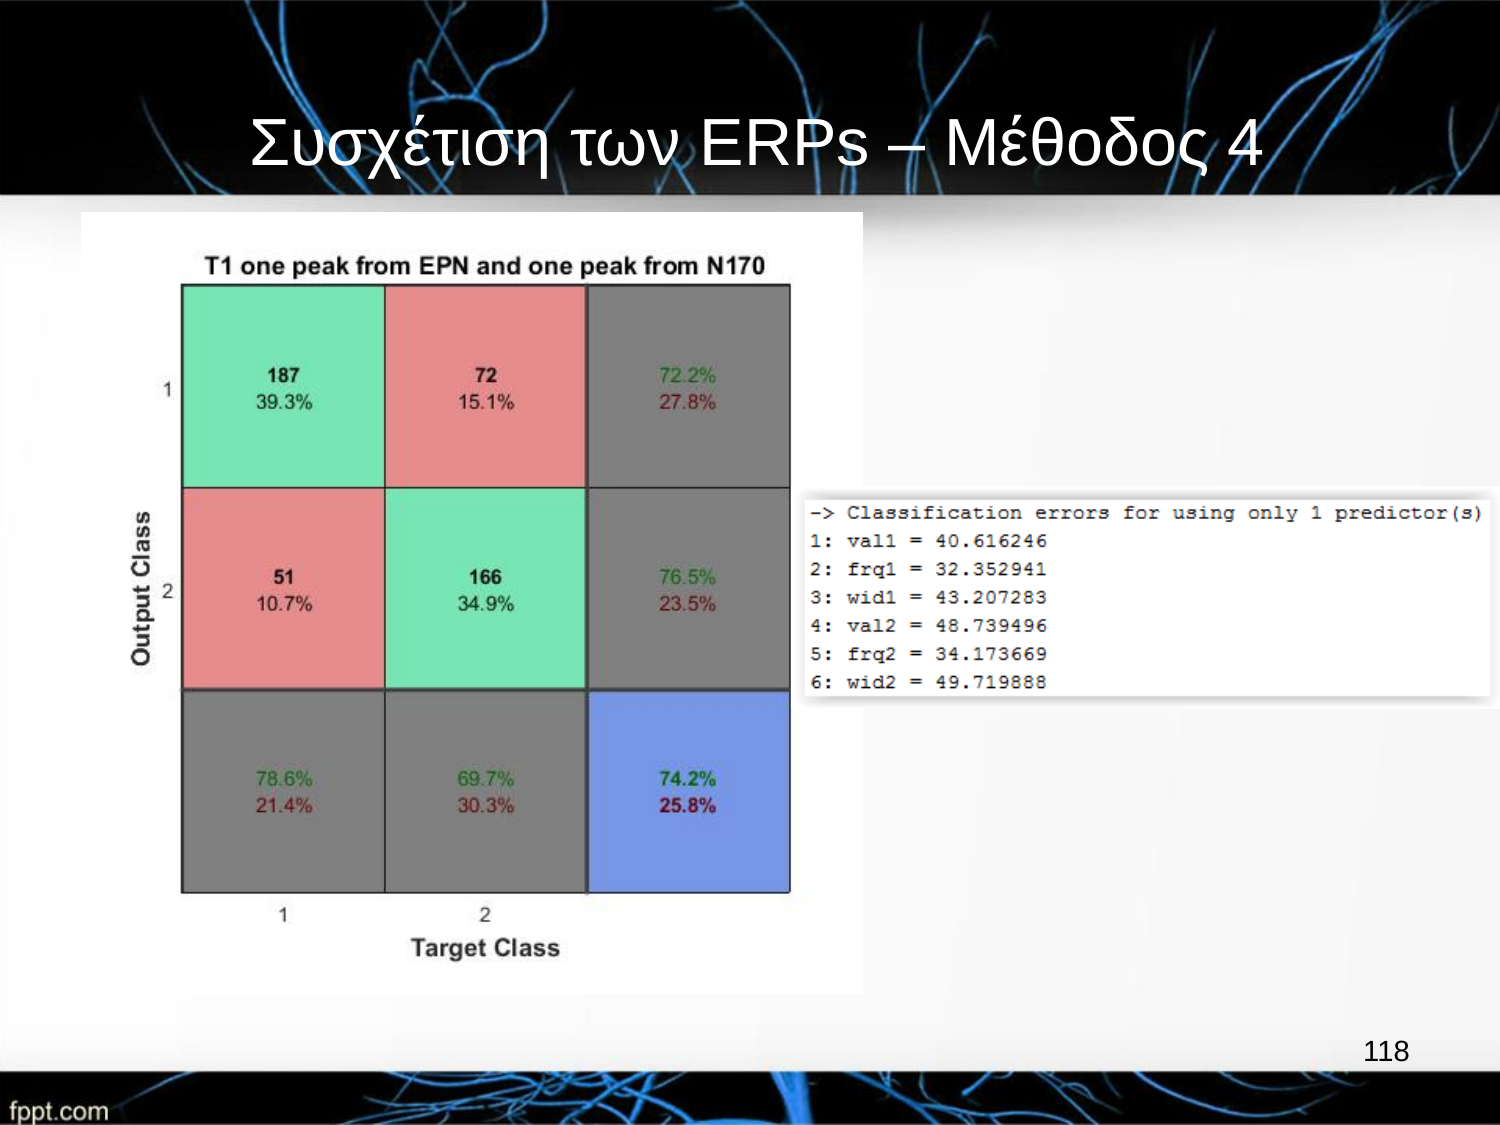

# Συσχέτιση των ΕRPs – Μέθοδος 4
118